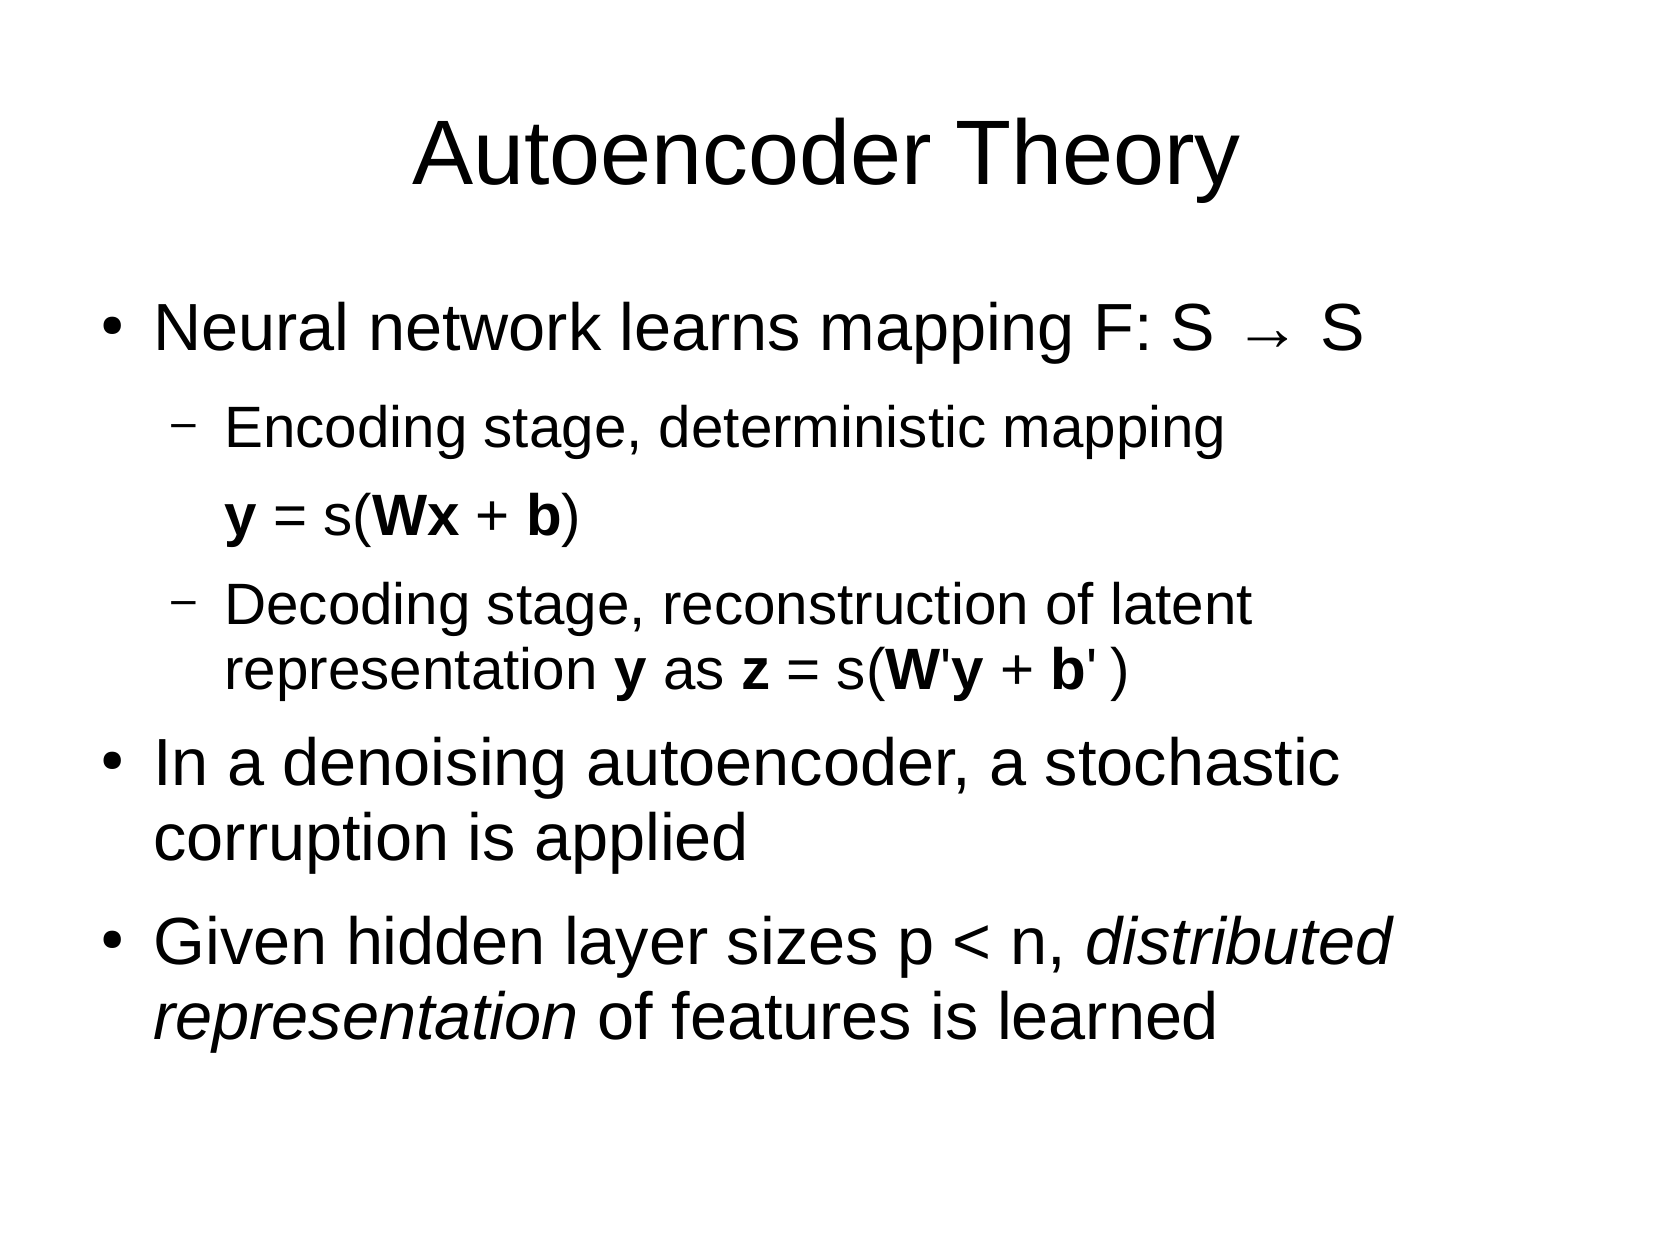

# Autoencoder Theory
Neural network learns mapping F: S → S
Encoding stage, deterministic mapping
y = s(Wx + b)
Decoding stage, reconstruction of latent representation y as z = s(W'y + b'	)
In a denoising autoencoder, a stochastic corruption is applied
Given hidden layer sizes p < n, distributed representation of features is learned